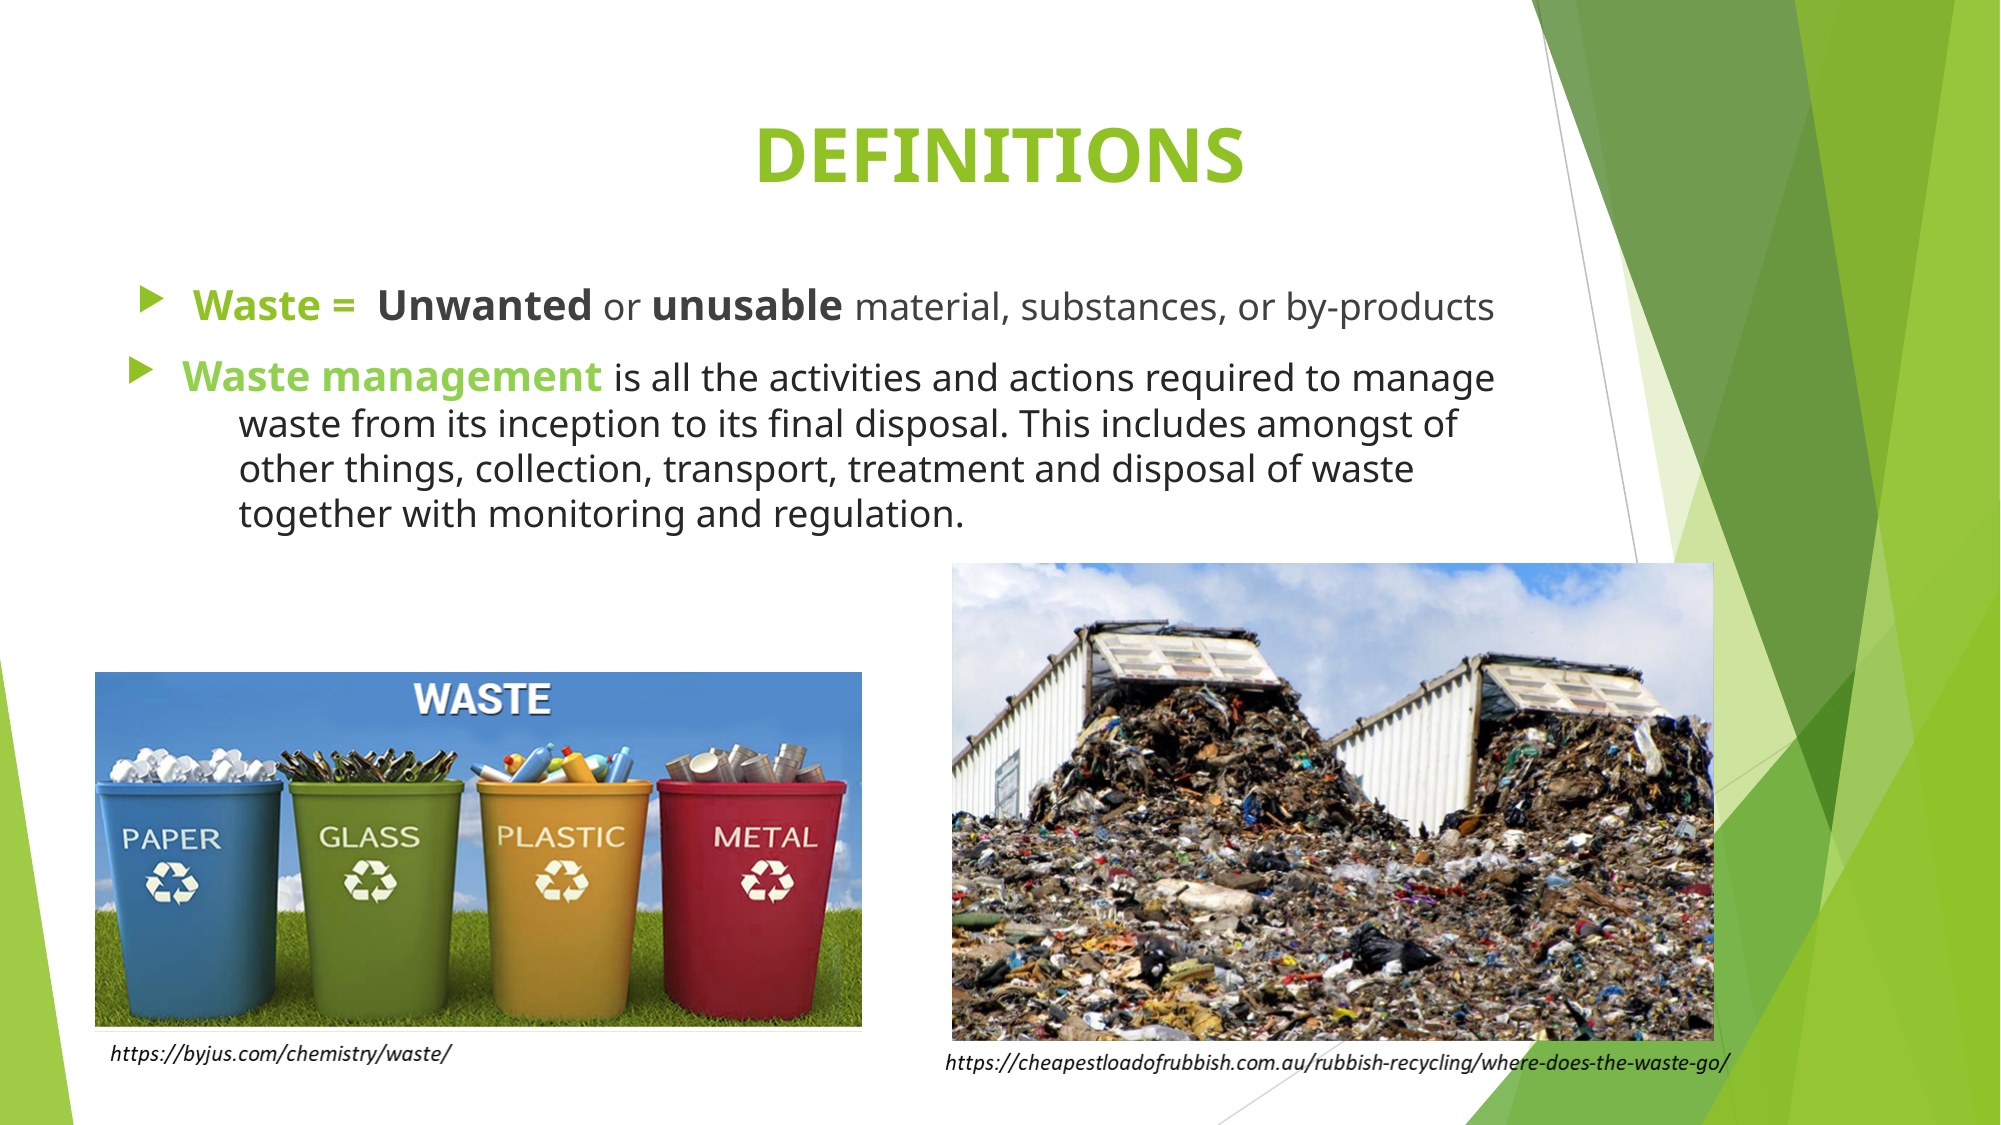

# DEFINITIONS
Waste =  Unwanted or unusable material, substances, or by-products
Waste management is all the activities and actions required to manage waste from its inception to its final disposal. This includes amongst of other things, collection, transport, treatment and disposal of waste together with monitoring and regulation.